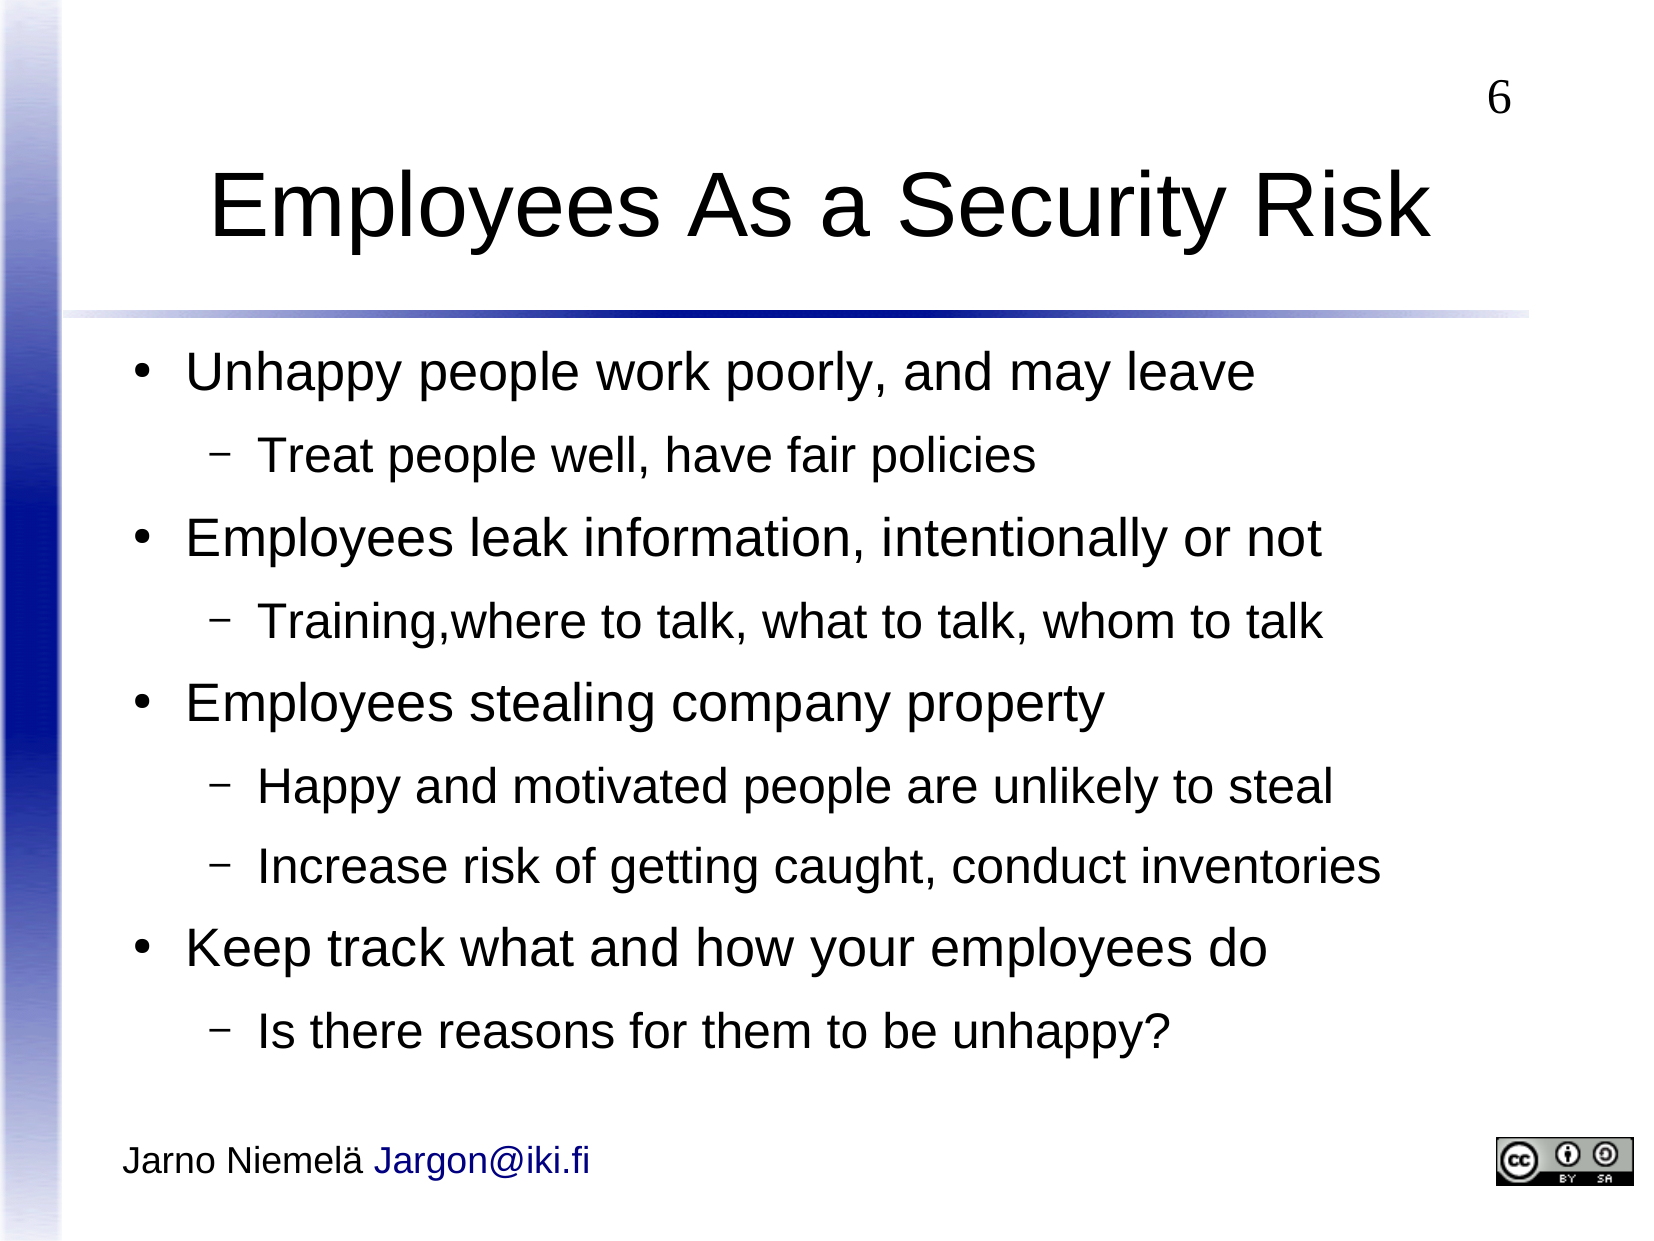

# Employees As a Security Risk
Unhappy people work poorly, and may leave
Treat people well, have fair policies
Employees leak information, intentionally or not
Training,where to talk, what to talk, whom to talk
Employees stealing company property
Happy and motivated people are unlikely to steal
Increase risk of getting caught, conduct inventories
Keep track what and how your employees do
Is there reasons for them to be unhappy?